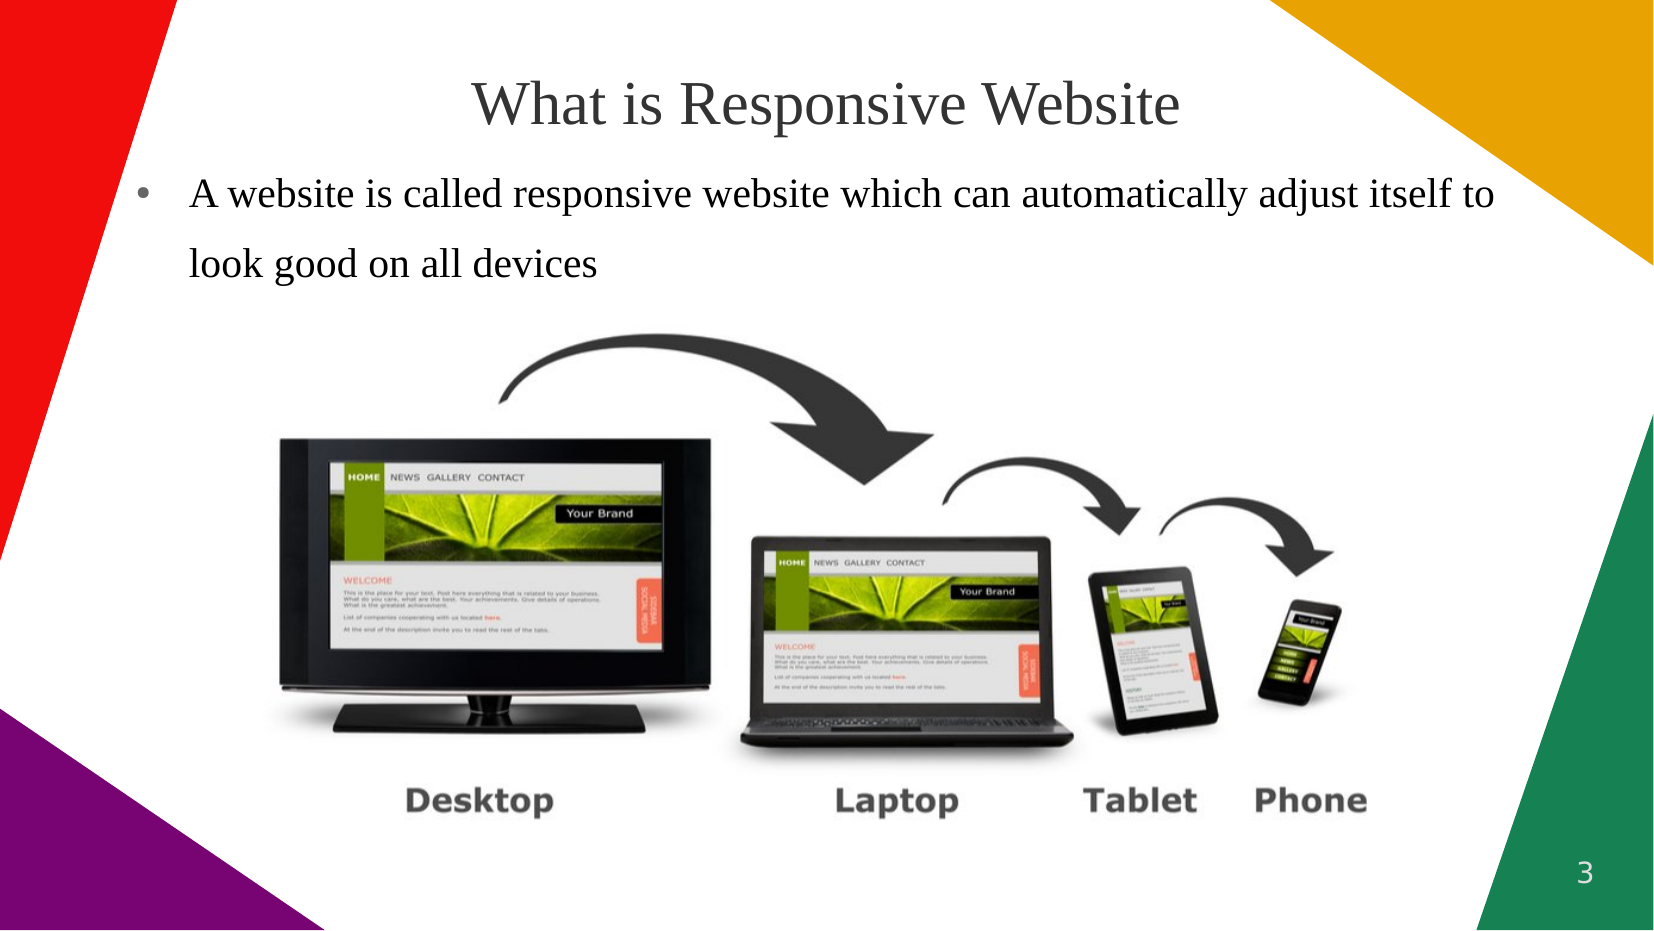

# What is Responsive Website
A website is called responsive website which can automatically adjust itself to look good on all devices
3